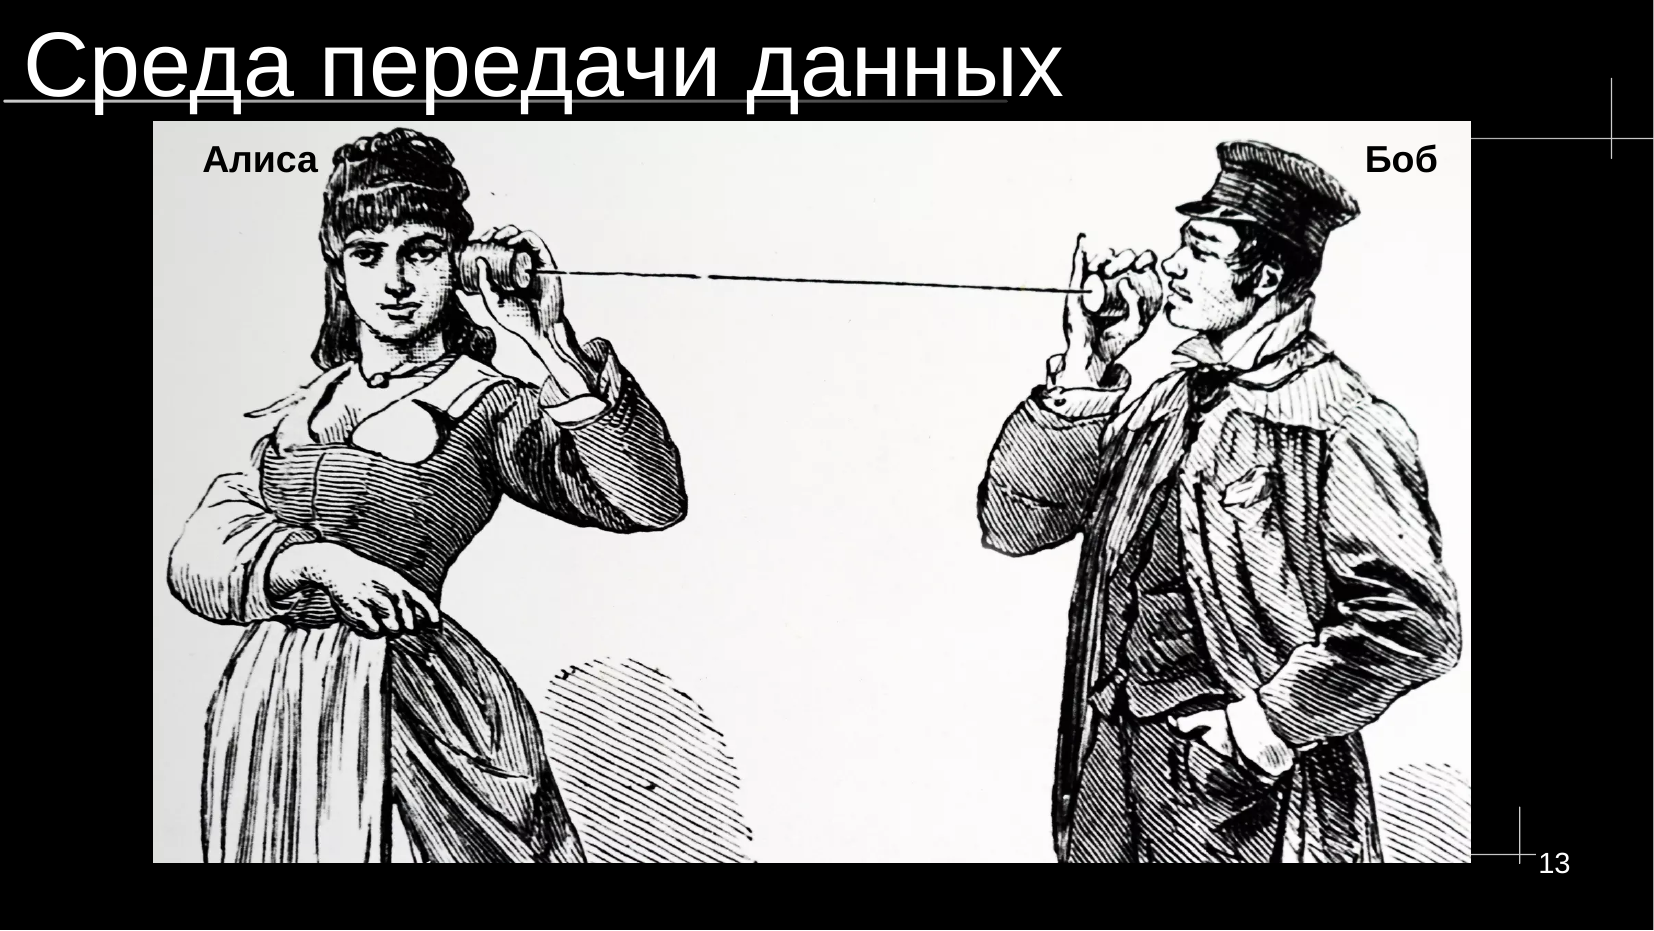

# Среда передачи данных
Алиса
Боб
13